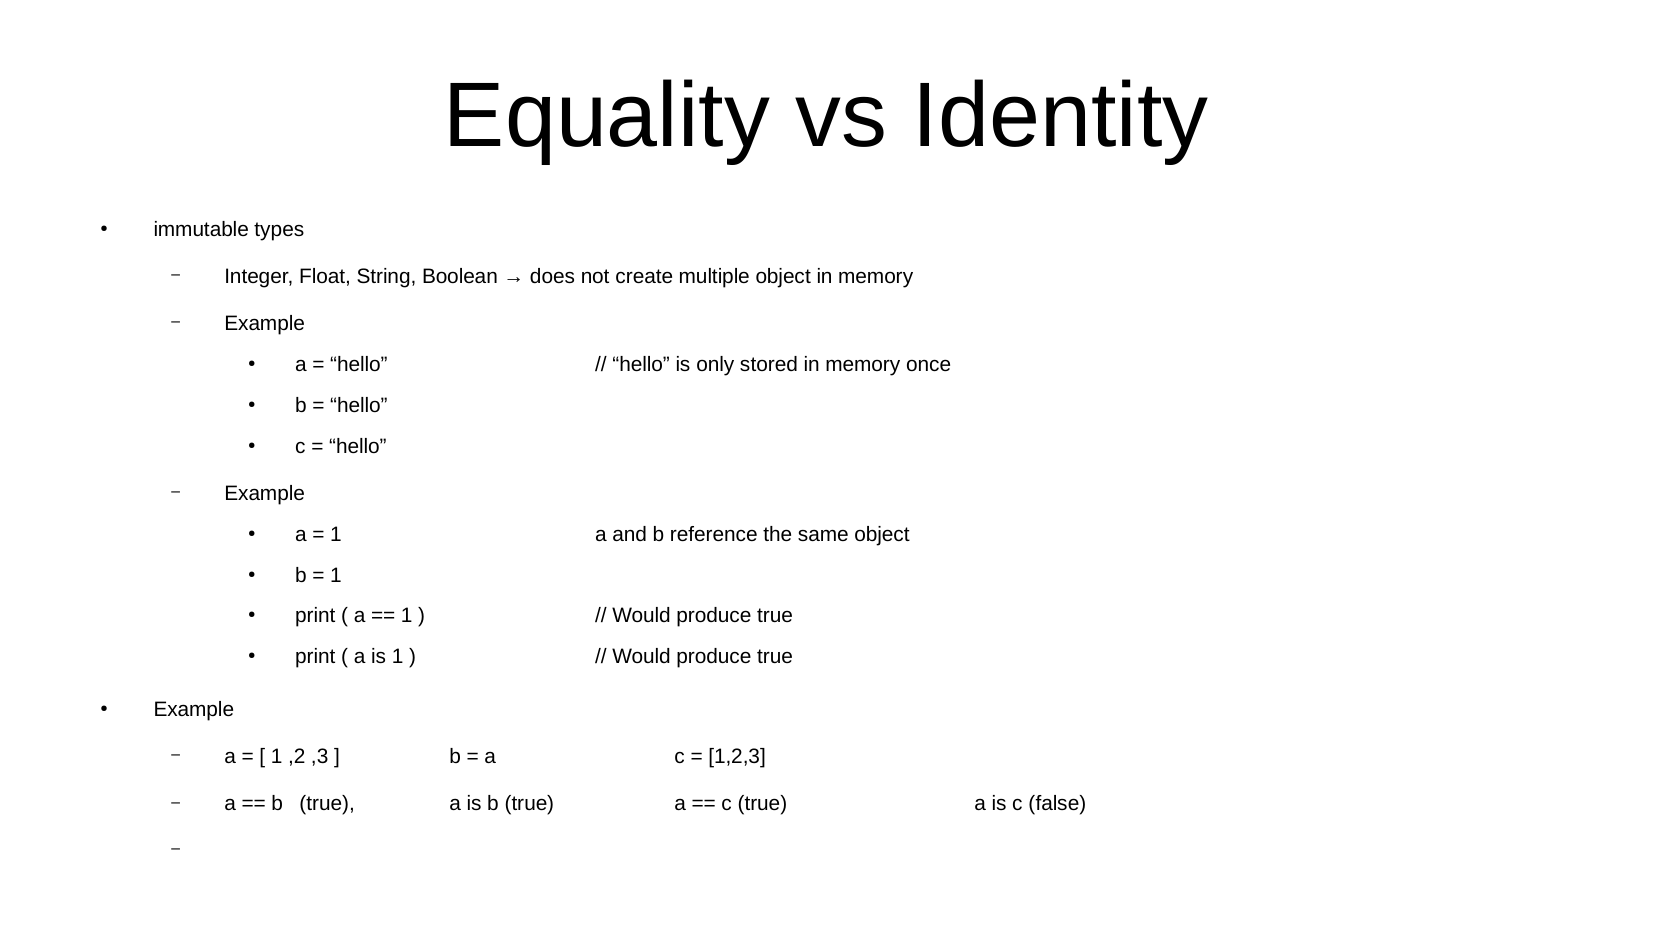

# Equality vs Identity
immutable types
Integer, Float, String, Boolean → does not create multiple object in memory
Example
a = “hello”			// “hello” is only stored in memory once
b = “hello”
c = “hello”
Example
a = 1 				a and b reference the same object
b = 1
print ( a == 1 )			// Would produce true
print ( a is 1 )			// Would produce true
Example
a = [ 1 ,2 ,3 ]		b = a			c = [1,2,3]
a == b	(true),		a is b (true)		a == c (true)			a is c (false)